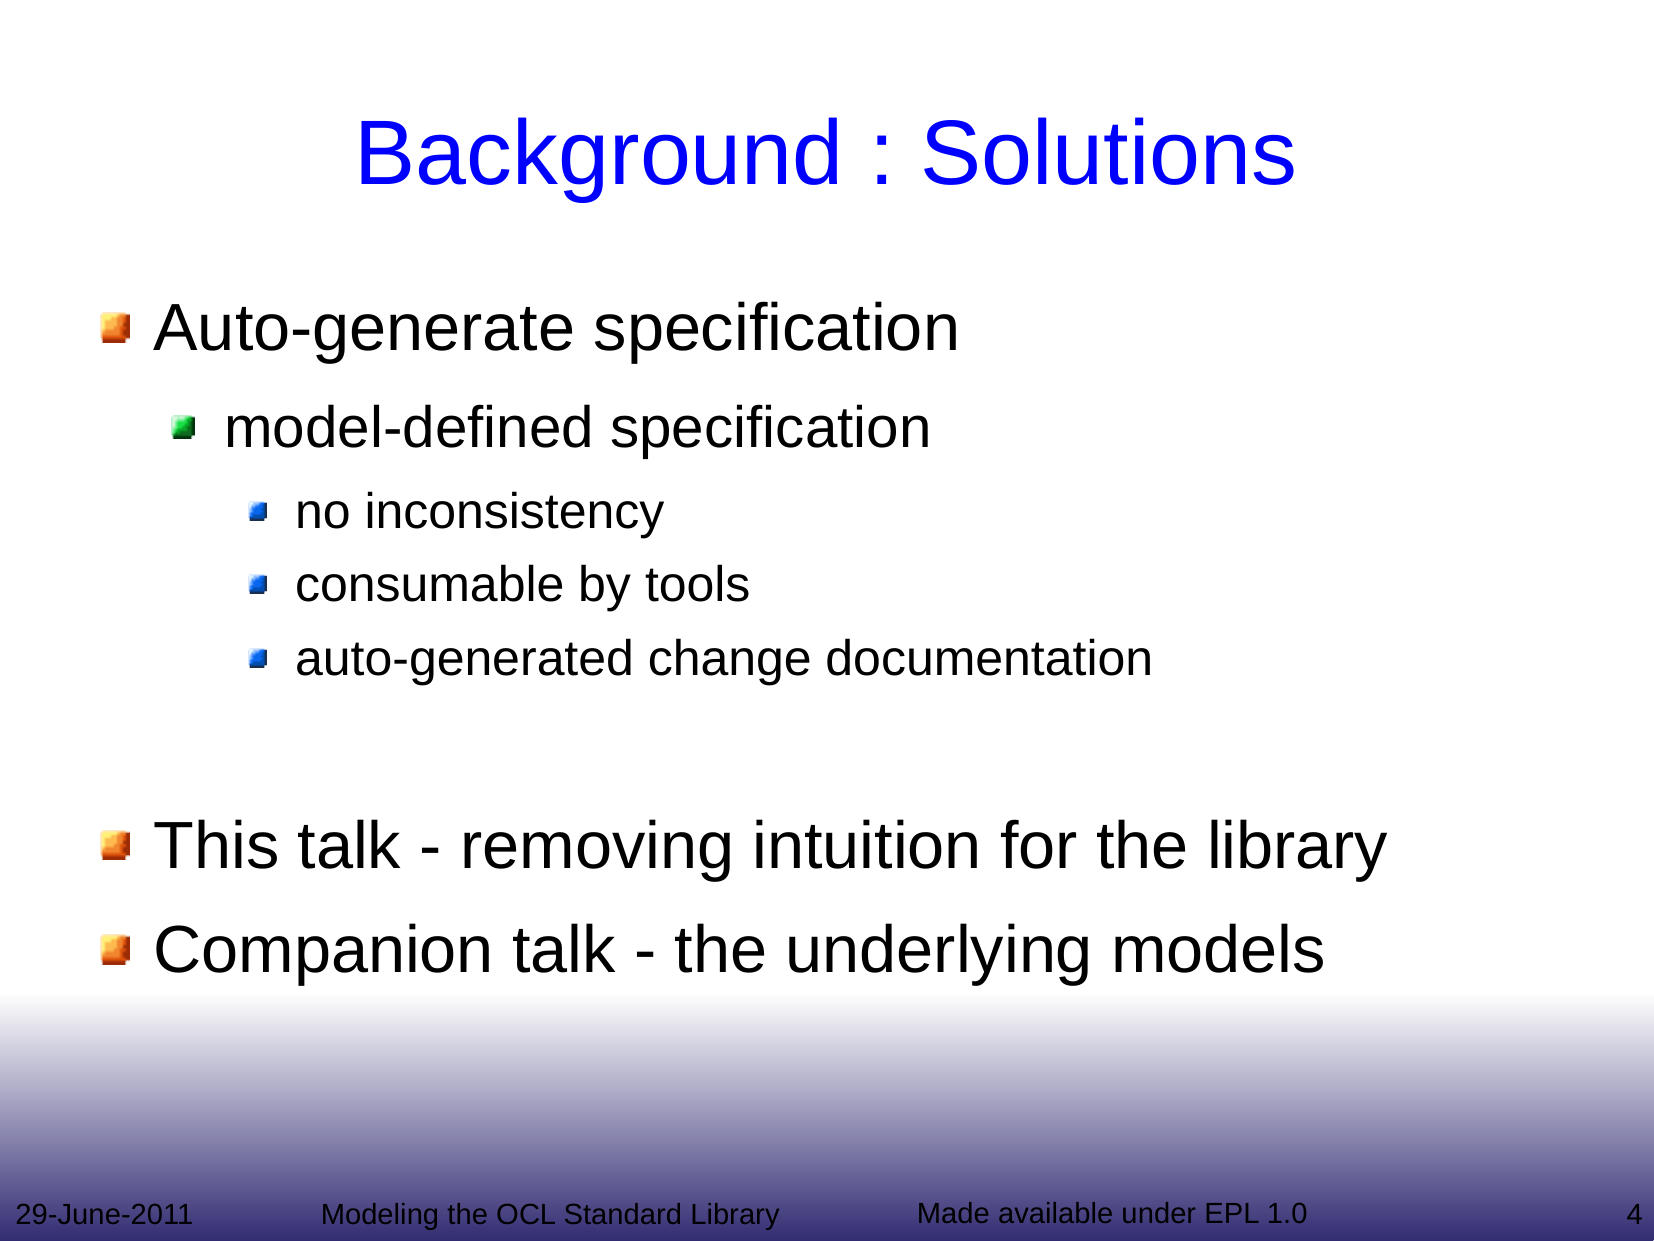

# Background : Solutions
Auto-generate specification
model-defined specification
no inconsistency
consumable by tools
auto-generated change documentation
This talk - removing intuition for the library
Companion talk - the underlying models
29-June-2011
Modeling the OCL Standard Library
4